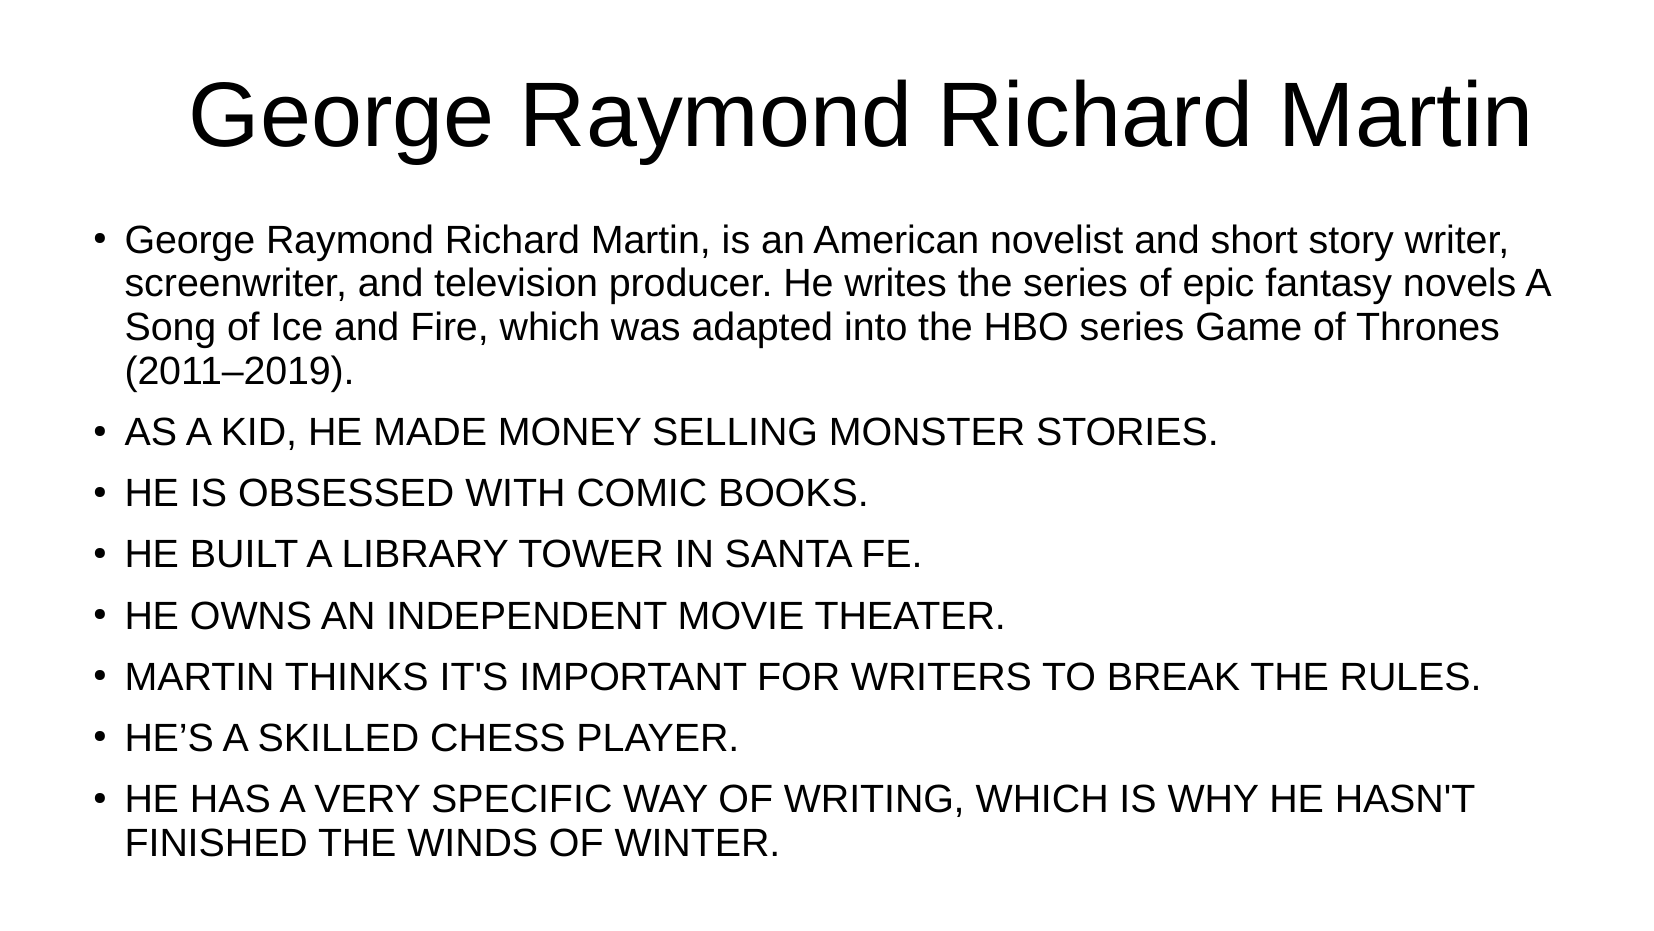

# George Raymond Richard Martin
George Raymond Richard Martin, is an American novelist and short story writer, screenwriter, and television producer. He writes the series of epic fantasy novels A Song of Ice and Fire, which was adapted into the HBO series Game of Thrones (2011–2019).
AS A KID, HE MADE MONEY SELLING MONSTER STORIES.
HE IS OBSESSED WITH COMIC BOOKS.
HE BUILT A LIBRARY TOWER IN SANTA FE.
HE OWNS AN INDEPENDENT MOVIE THEATER.
MARTIN THINKS IT'S IMPORTANT FOR WRITERS TO BREAK THE RULES.
HE’S A SKILLED CHESS PLAYER.
HE HAS A VERY SPECIFIC WAY OF WRITING, WHICH IS WHY HE HASN'T FINISHED THE WINDS OF WINTER.